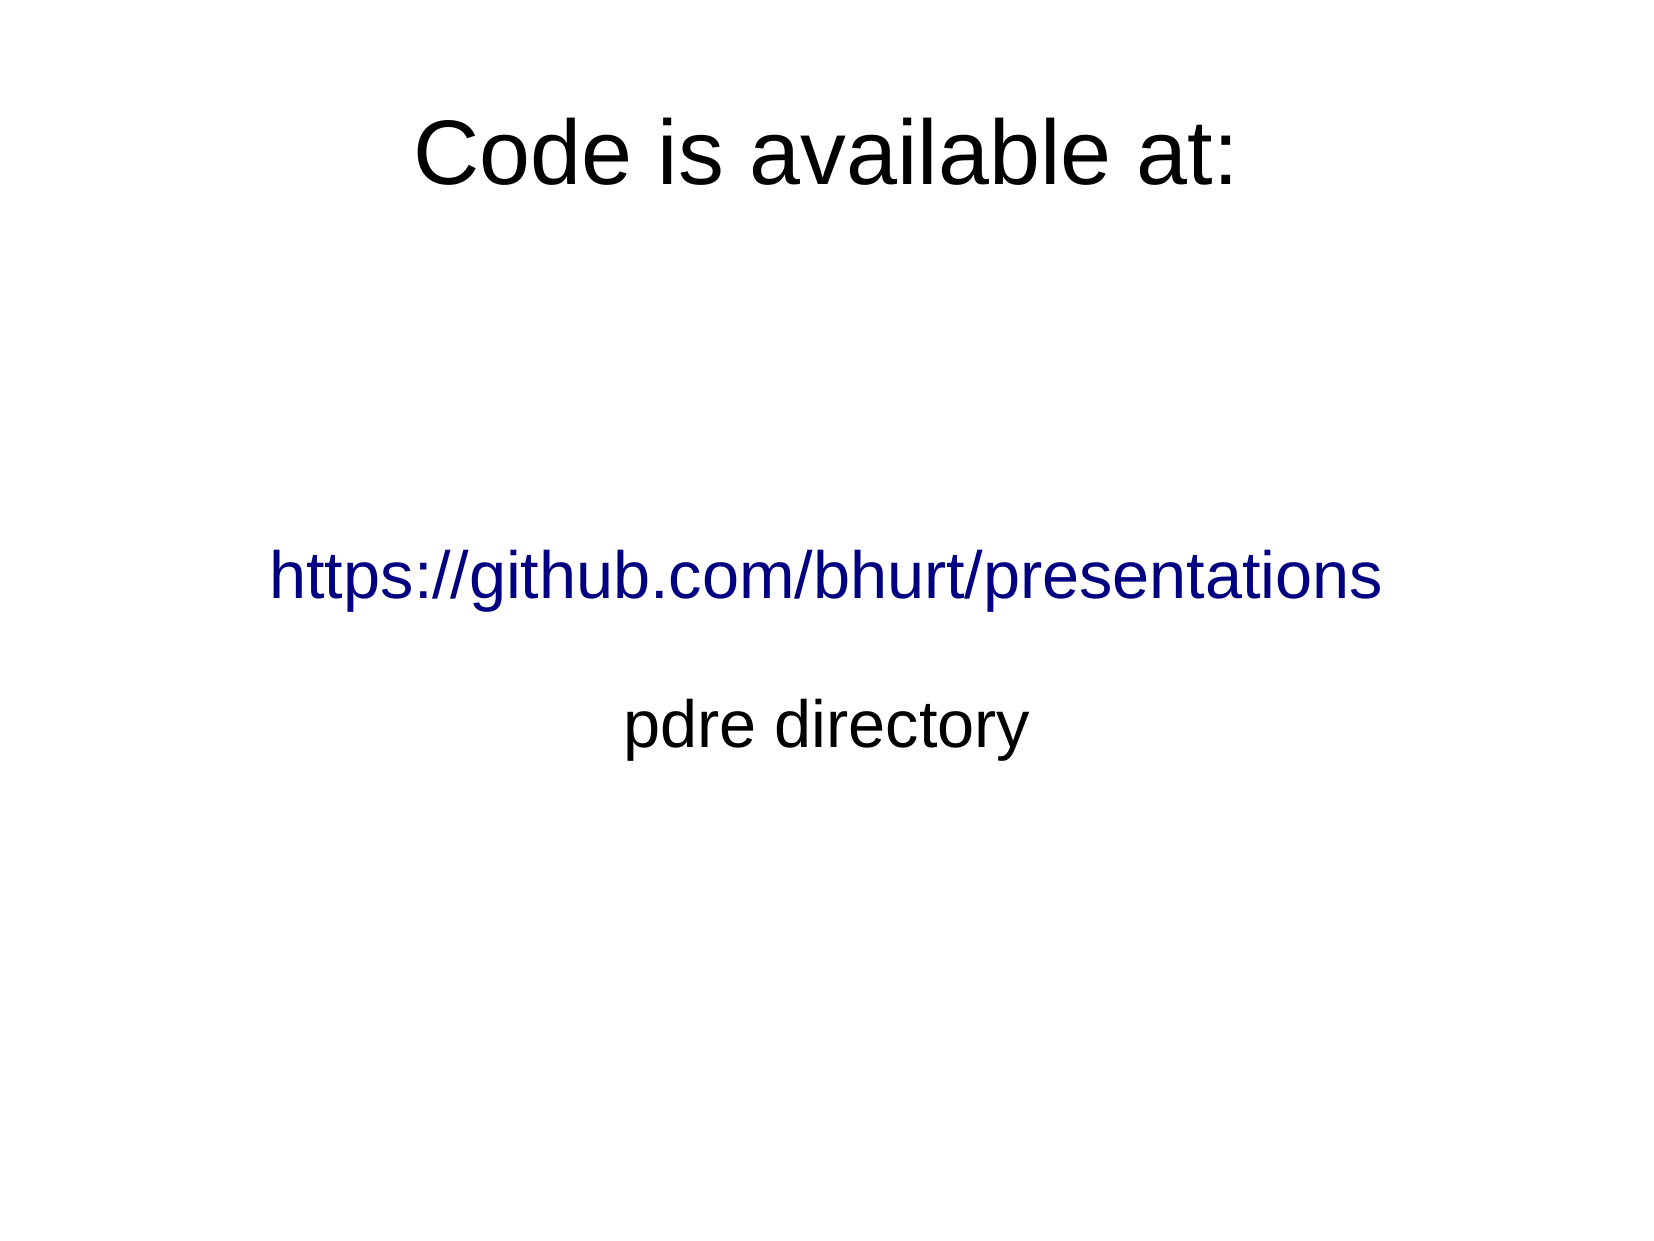

# Code is available at:
https://github.com/bhurt/presentations
pdre directory